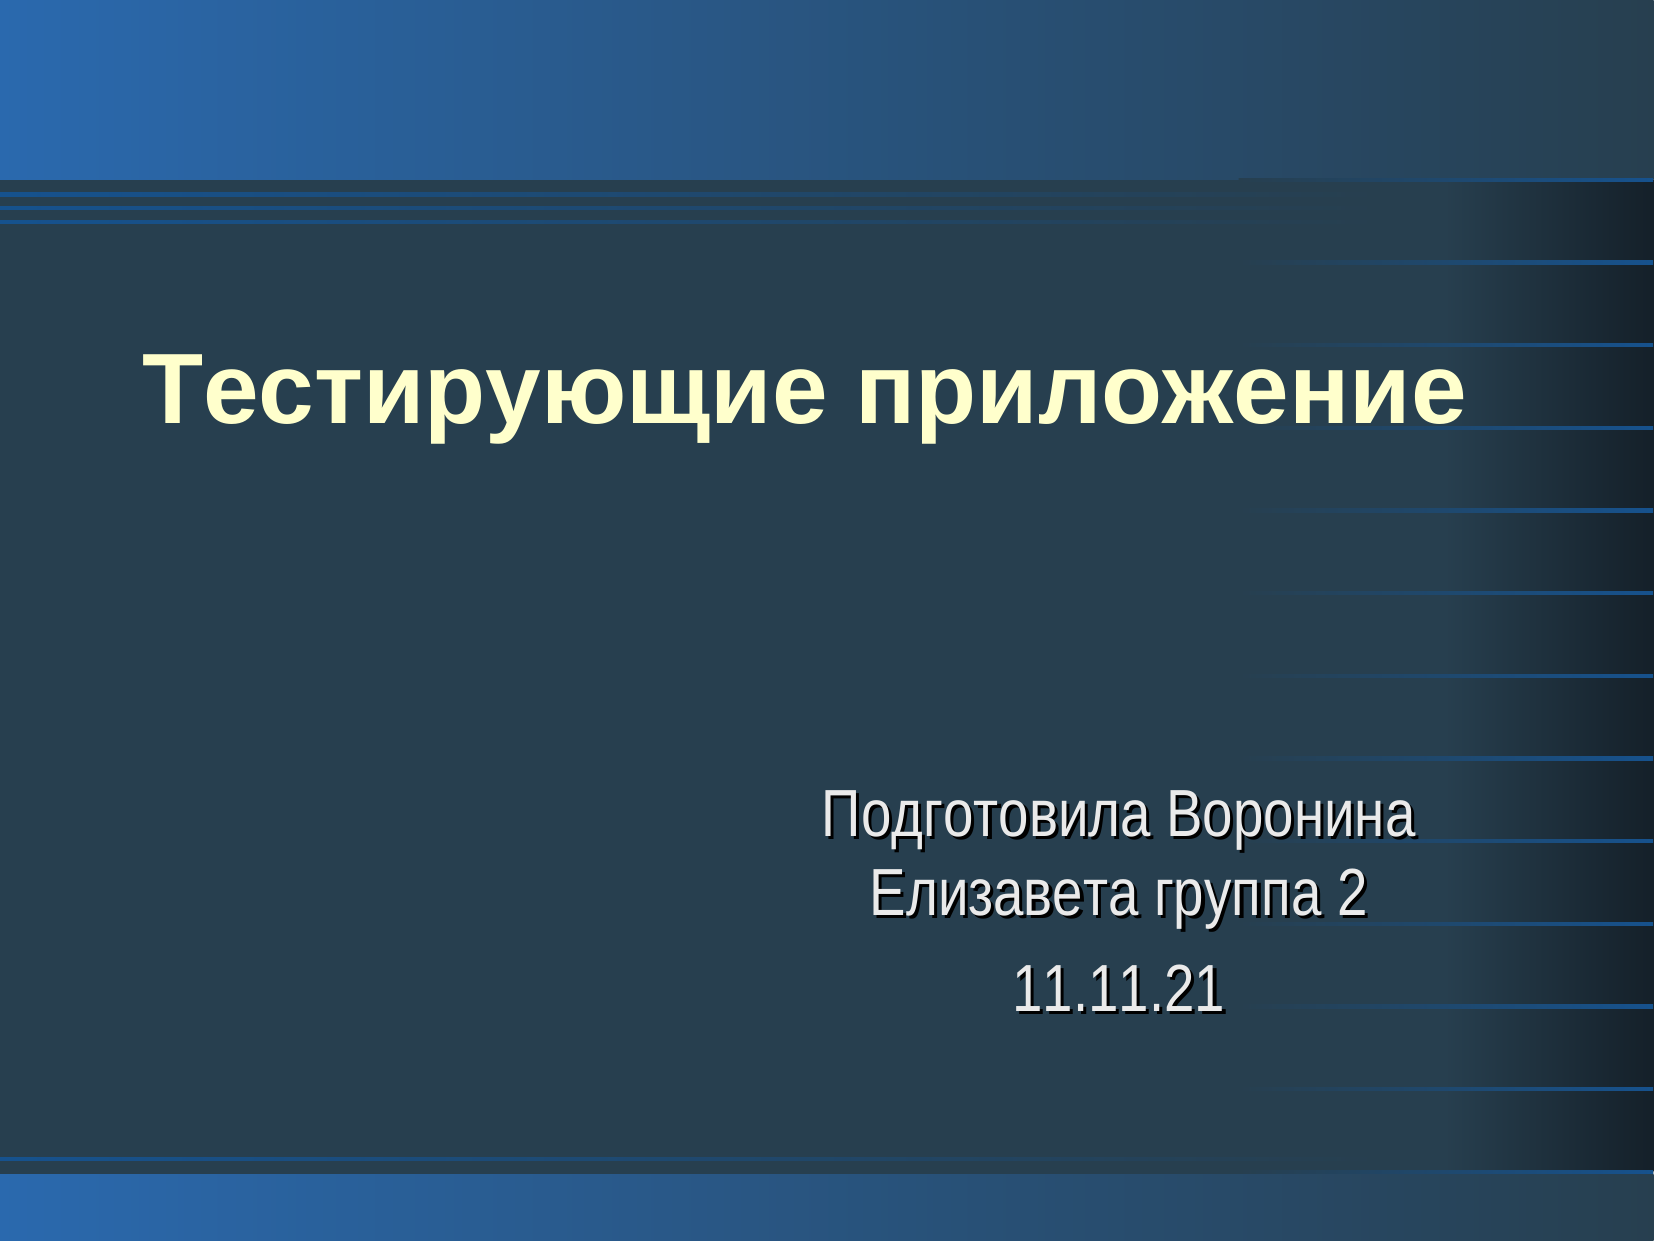

# Тестирующие приложение
Подготовила Воронина Елизавета группа 2
11.11.21